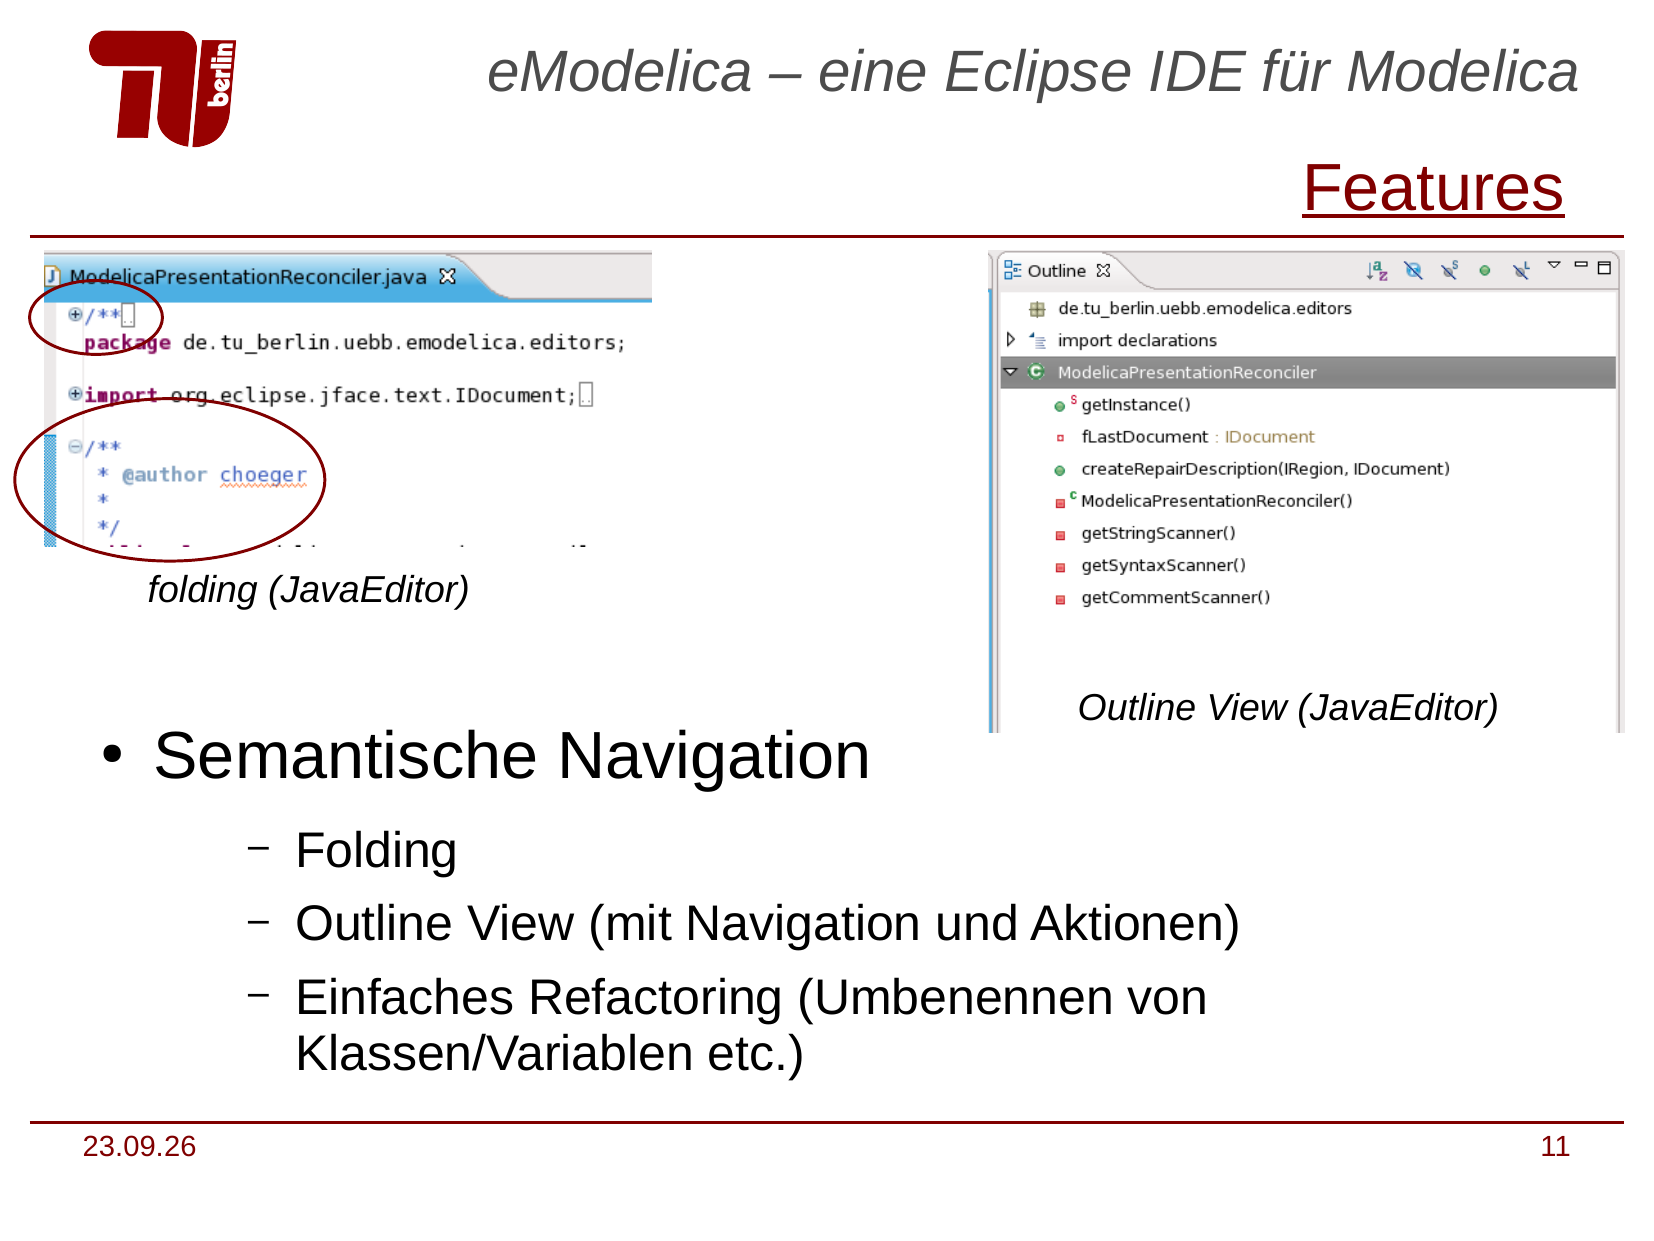

# Features
folding (JavaEditor)
Outline View (JavaEditor)
Semantische Navigation
Folding
Outline View (mit Navigation und Aktionen)
Einfaches Refactoring (Umbenennen von Klassen/Variablen etc.)
Christoph Höger
11